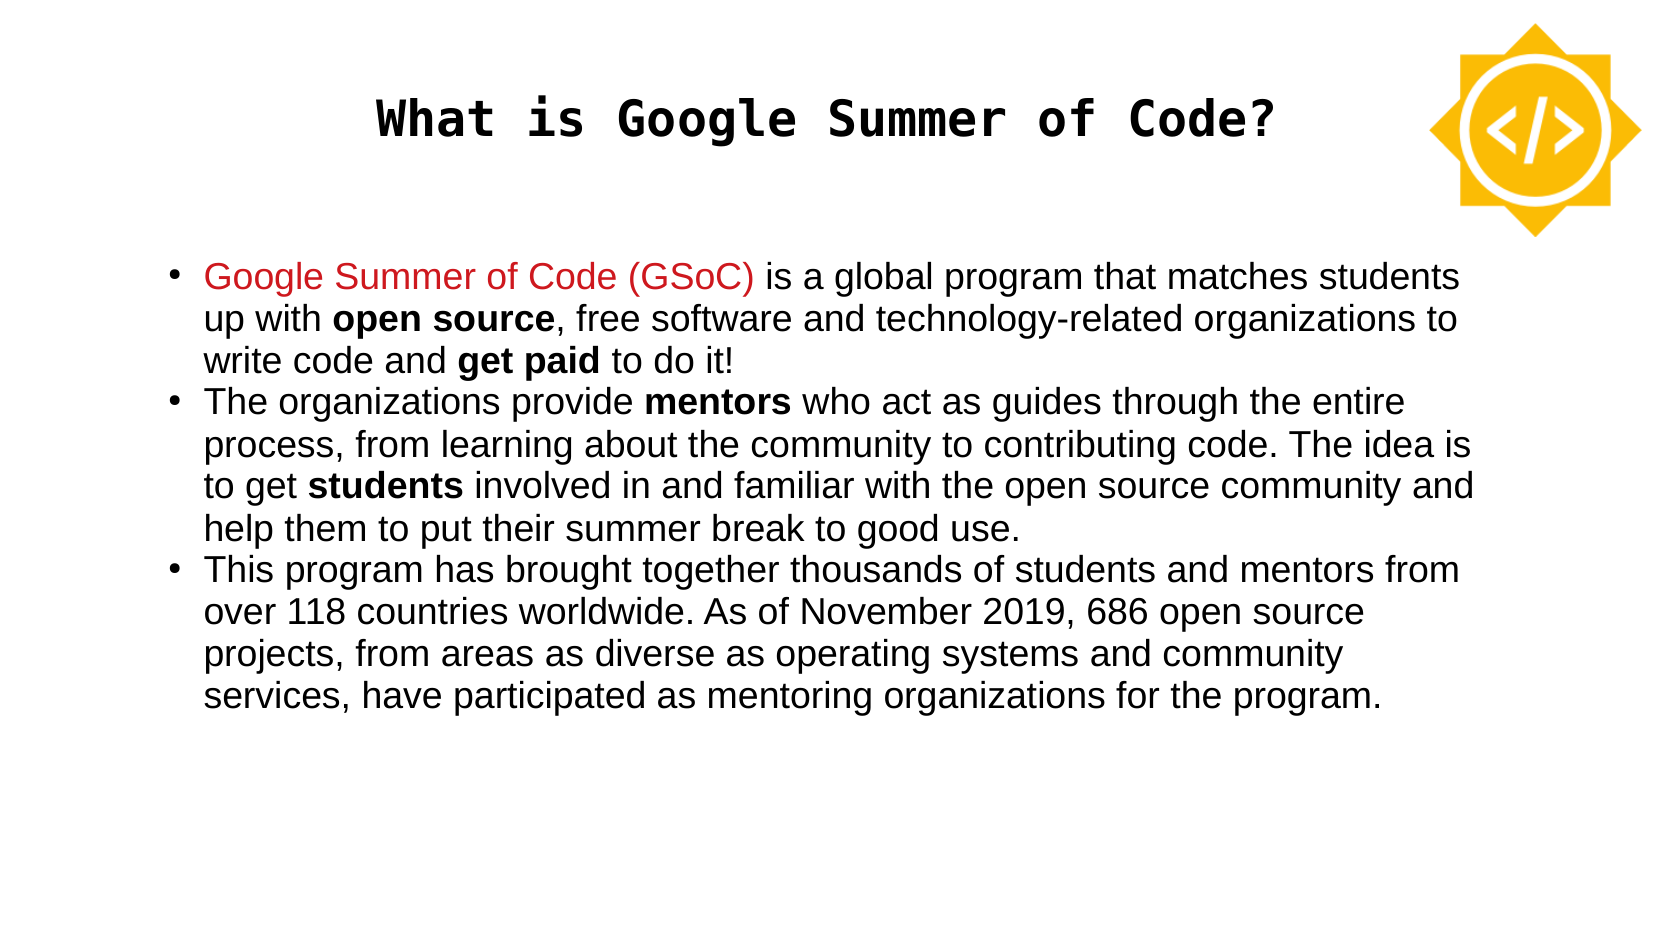

What is Google Summer of Code?
Google Summer of Code (GSoC) is a global program that matches students up with open source, free software and technology-related organizations to write code and get paid to do it!
The organizations provide mentors who act as guides through the entire process, from learning about the community to contributing code. The idea is to get students involved in and familiar with the open source community and help them to put their summer break to good use.
This program has brought together thousands of students and mentors from over 118 countries worldwide. As of November 2019, 686 open source projects, from areas as diverse as operating systems and community services, have participated as mentoring organizations for the program.